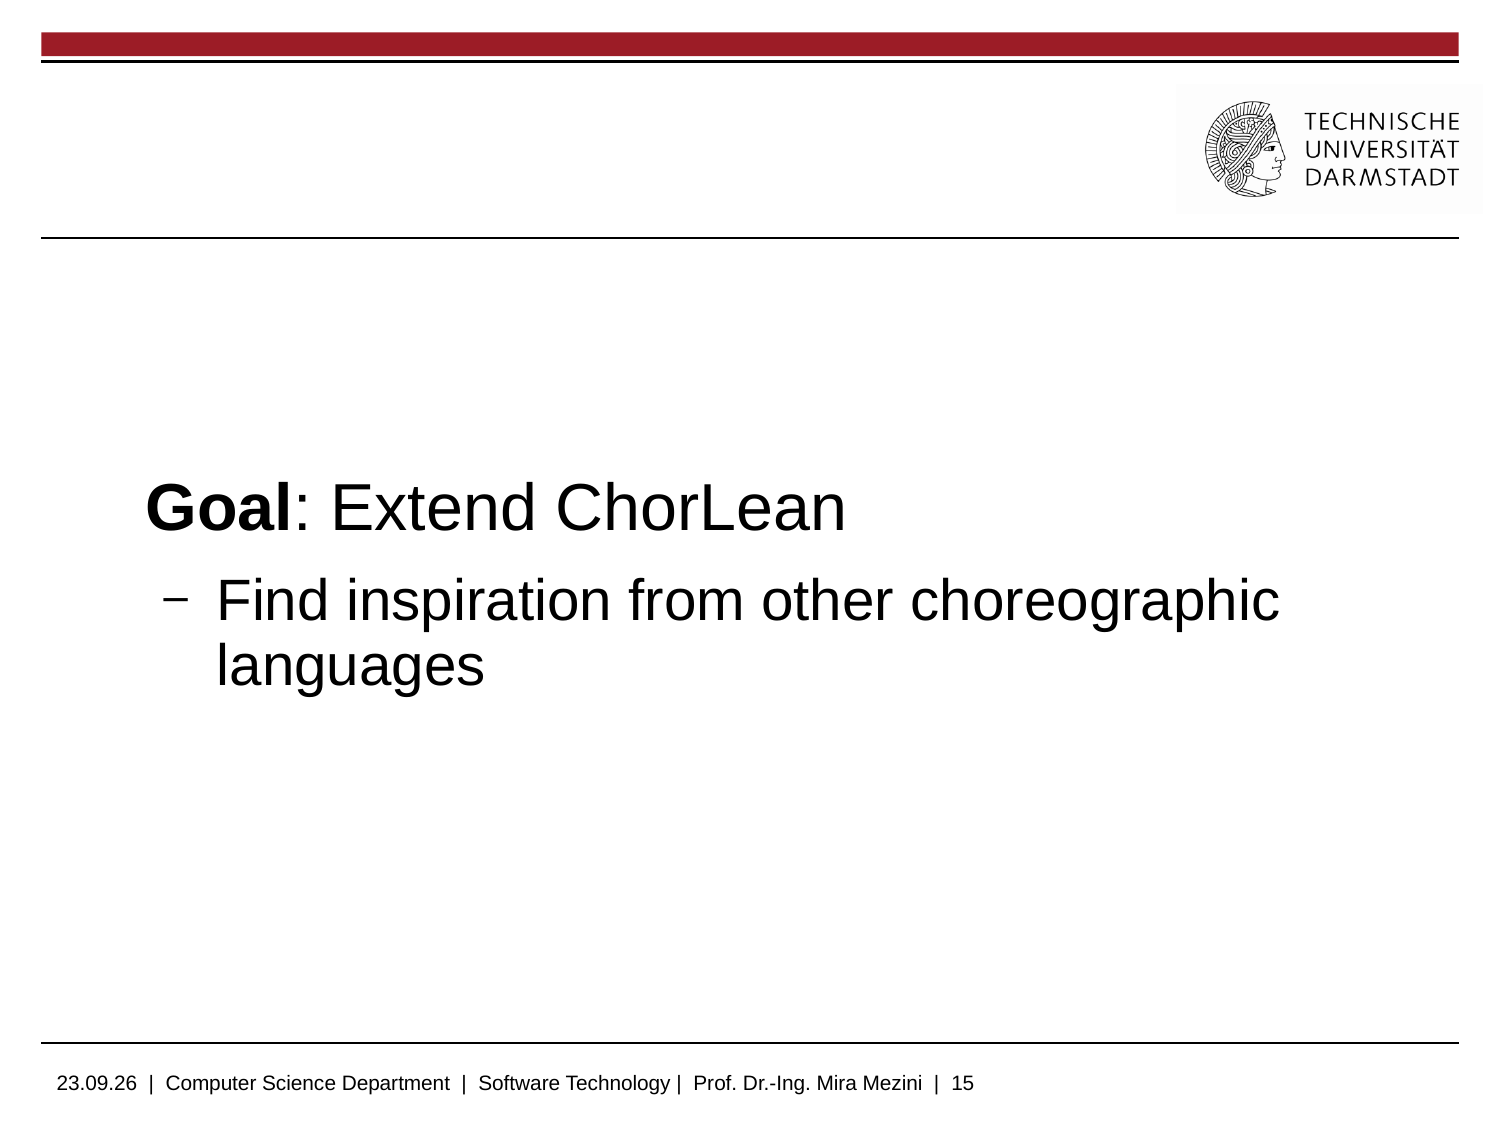

#
Goal: Extend ChorLean
Find inspiration from other choreographic languages